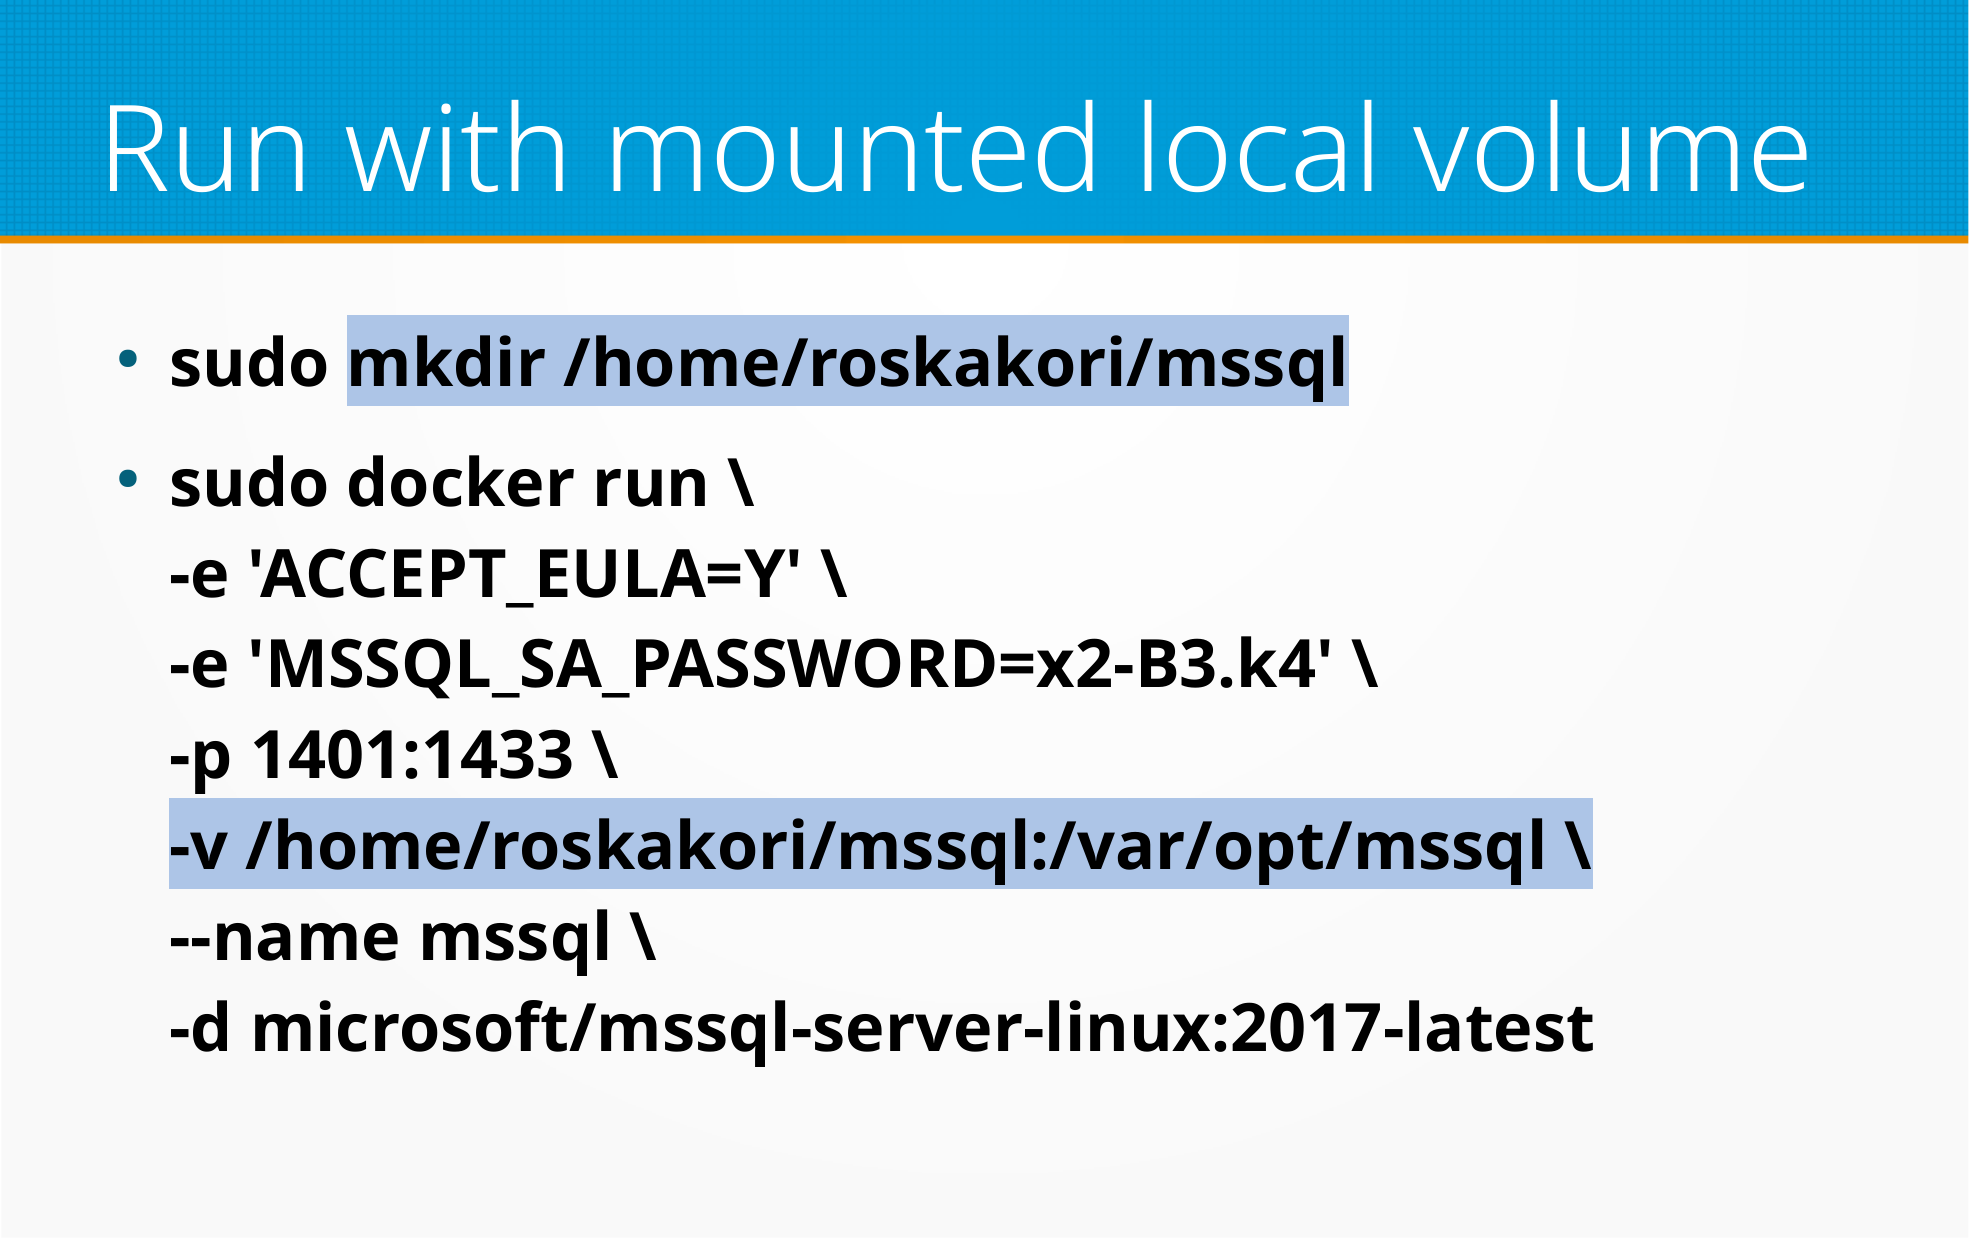

# Run with mounted local volume
sudo mkdir /home/roskakori/mssql
sudo docker run \
-e 'ACCEPT_EULA=Y' \
-e 'MSSQL_SA_PASSWORD=x2-B3.k4' \
-p 1401:1433 \
-v /home/roskakori/mssql:/var/opt/mssql \
--name mssql \
-d microsoft/mssql-server-linux:2017-latest